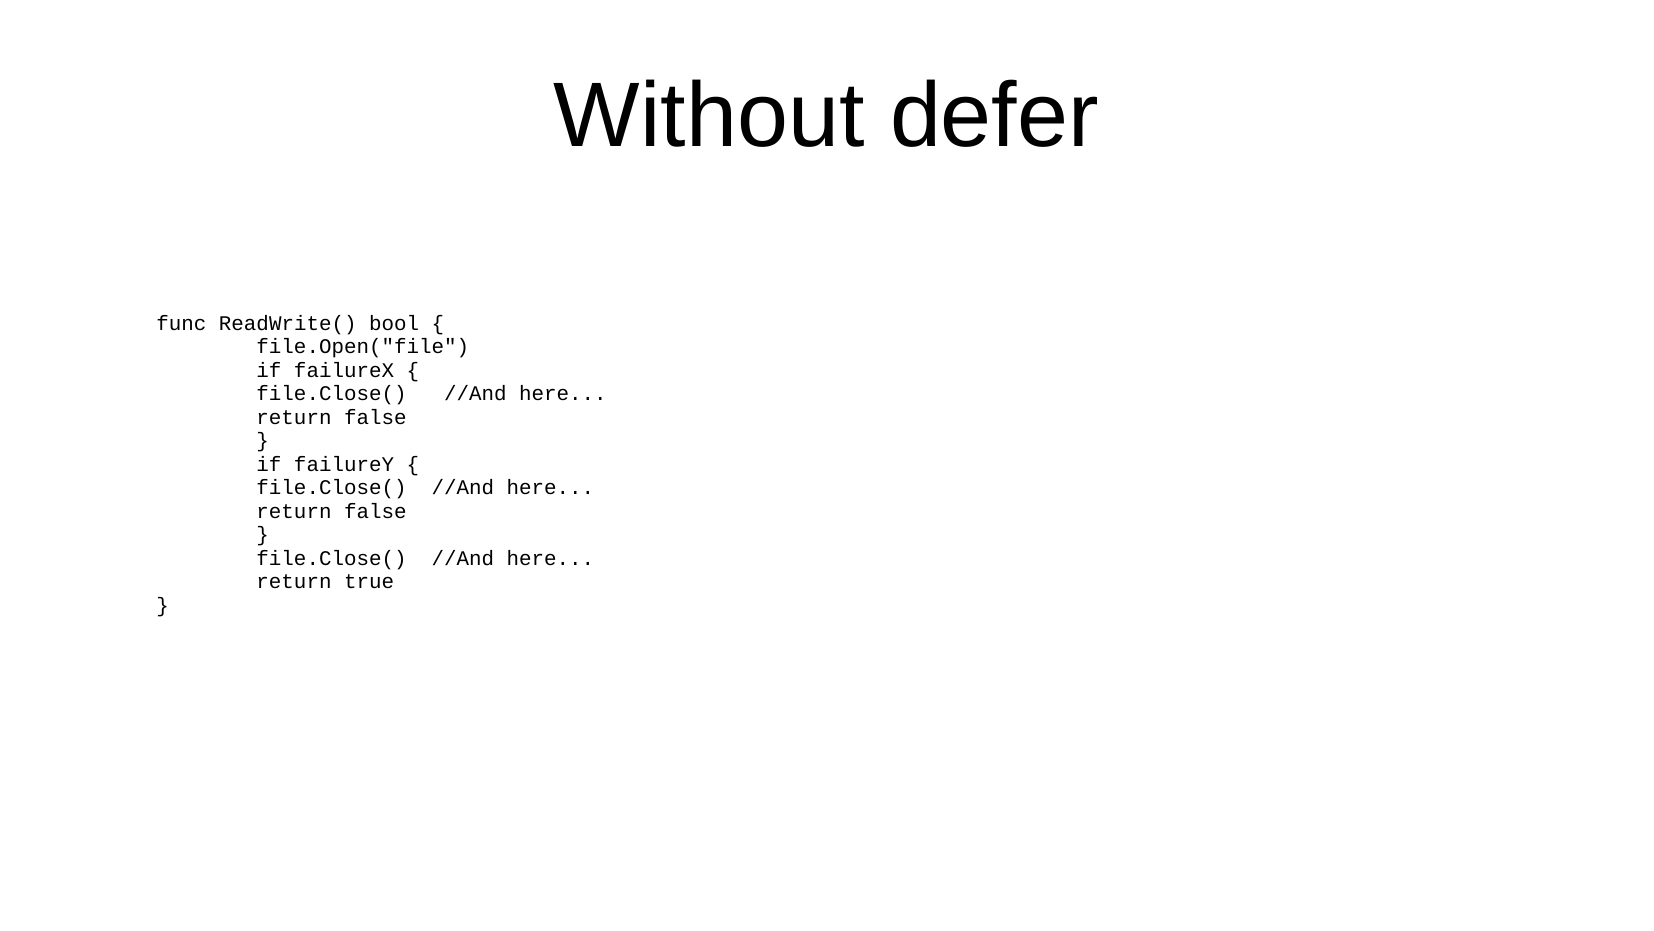

# Without defer
func ReadWrite() bool {
 file.Open("file")
 if failureX {
 file.Close() //And here...
 return false
 }
 if failureY {
 file.Close() //And here...
 return false
 }
 file.Close() //And here...
 return true
}